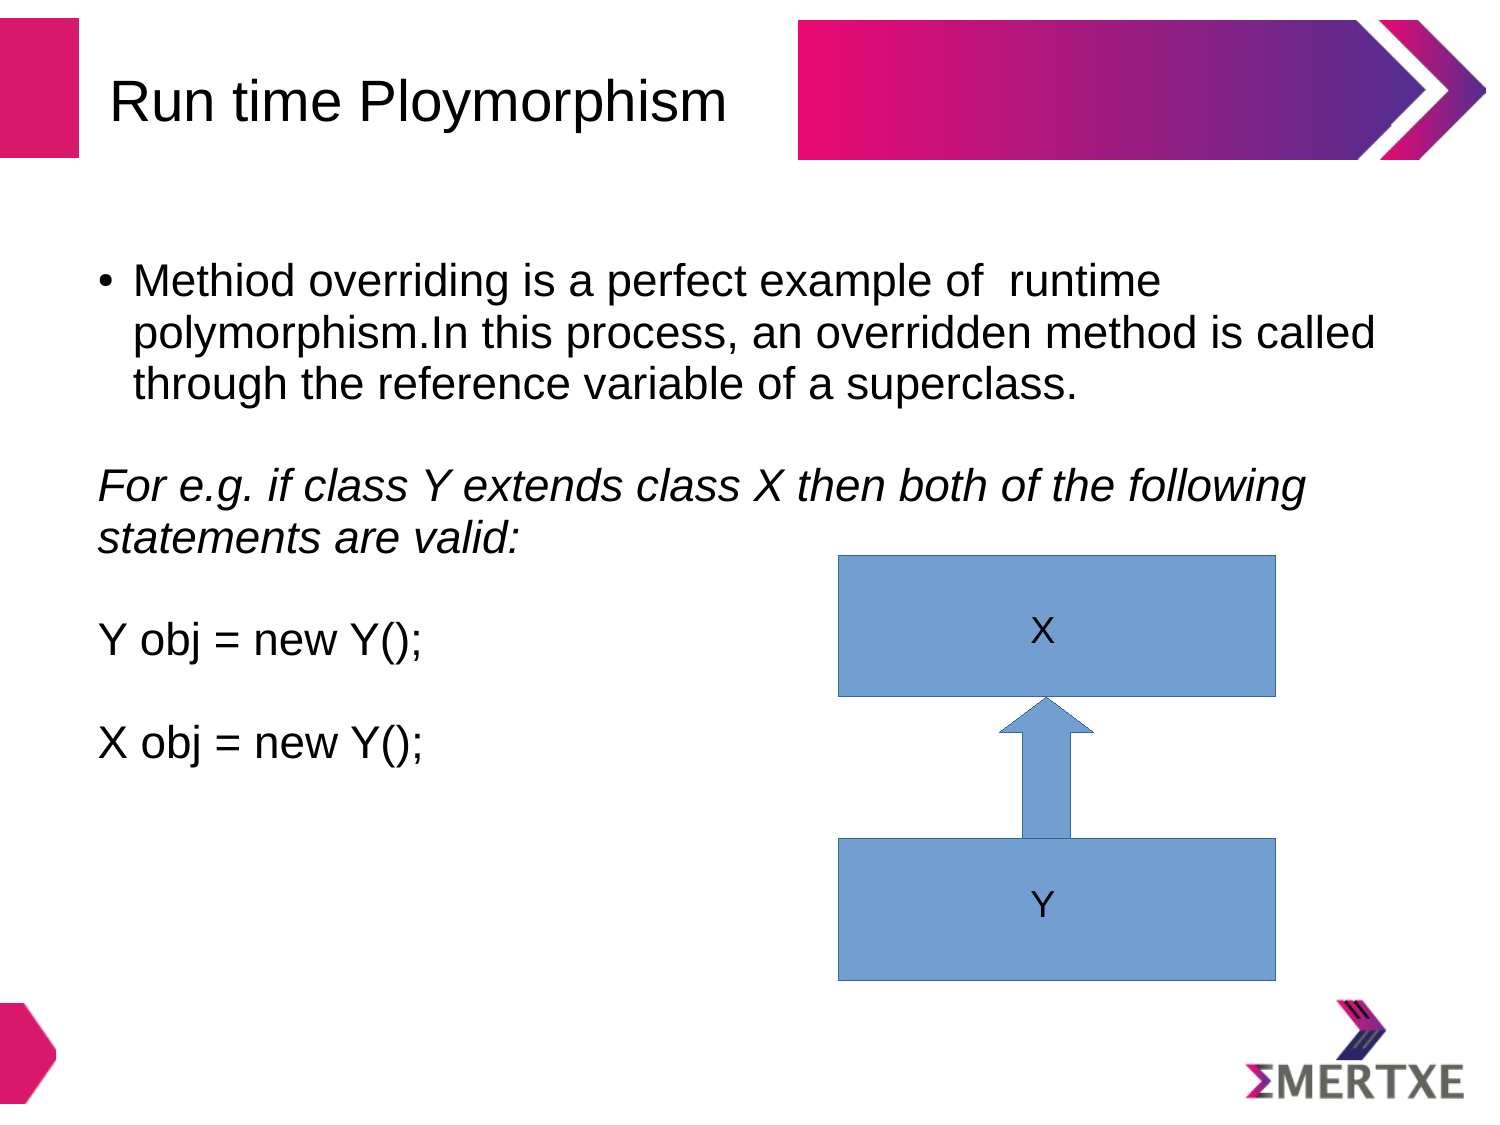

Run time Ploymorphism
Methiod overriding is a perfect example of runtime polymorphism.In this process, an overridden method is called through the reference variable of a superclass.
For e.g. if class Y extends class X then both of the following statements are valid:
Y obj = new Y();
X obj = new Y();
X
Y